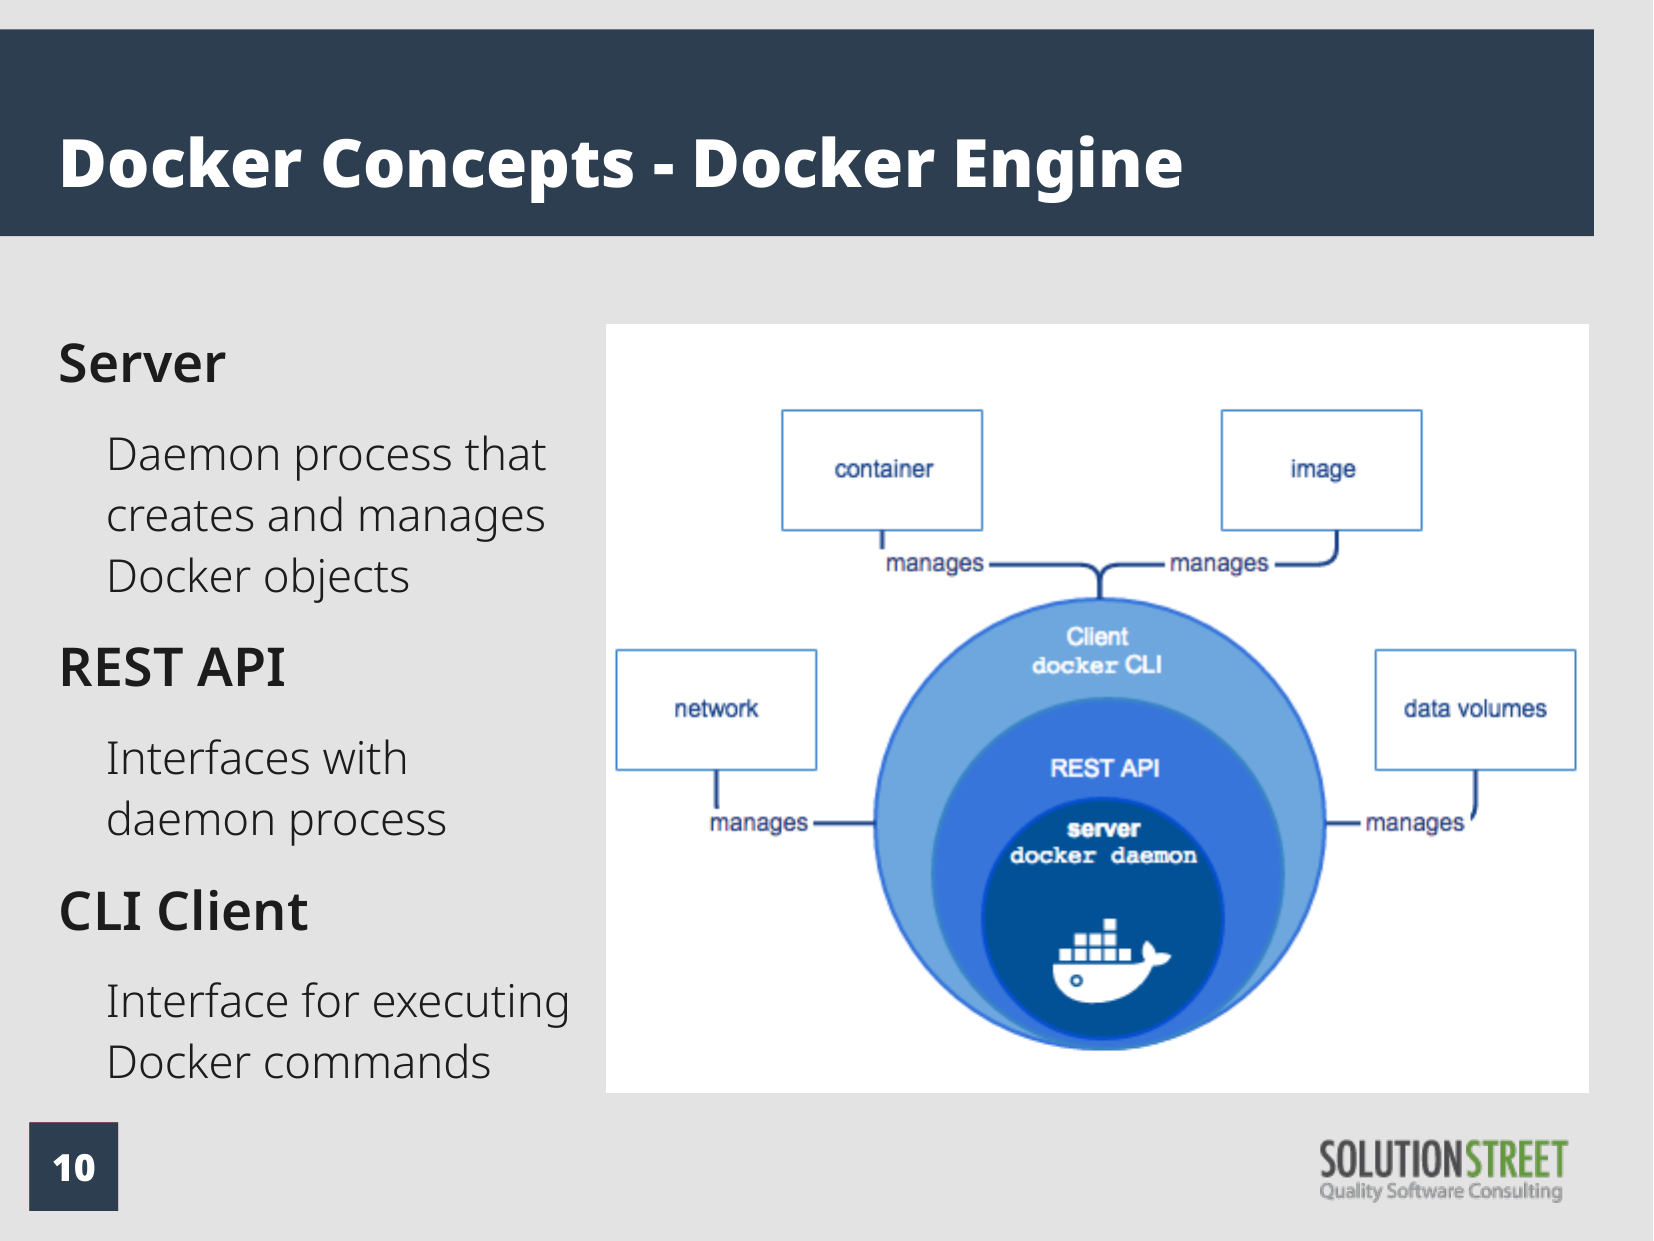

# Docker Concepts - Docker Engine
Server
Daemon process that creates and manages Docker objects
REST API
Interfaces with daemon process
CLI Client
Interface for executing Docker commands
10